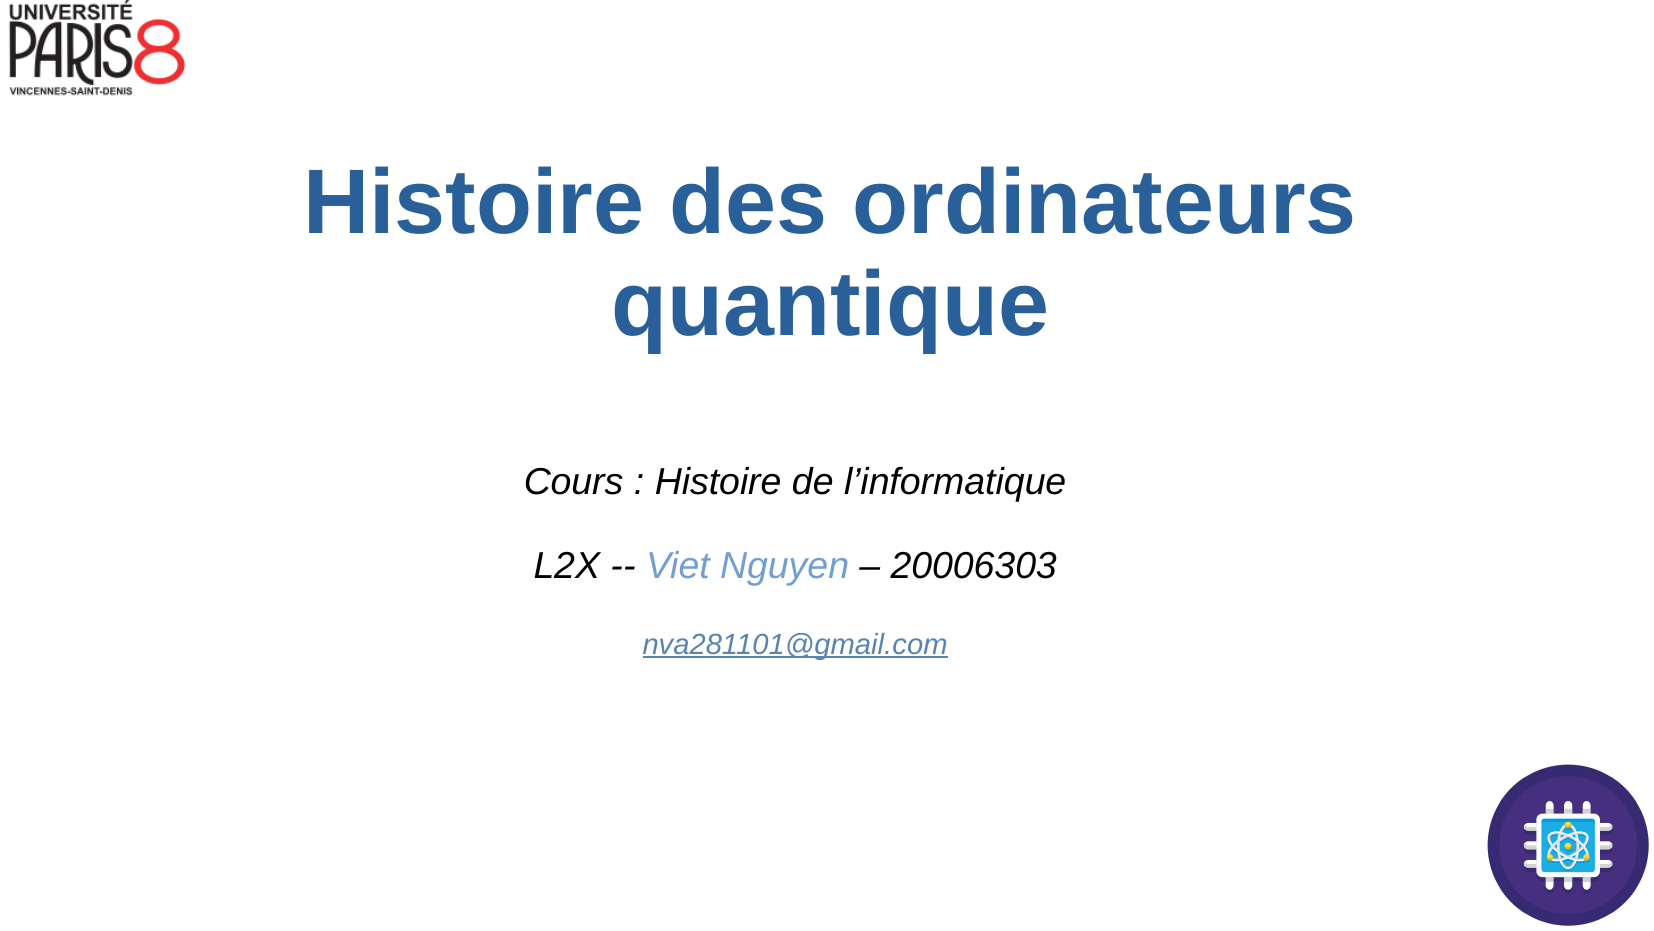

# Histoire des ordinateurs quantique
Cours : Histoire de l’informatique
L2X -- Viet Nguyen – 20006303
nva281101@gmail.com